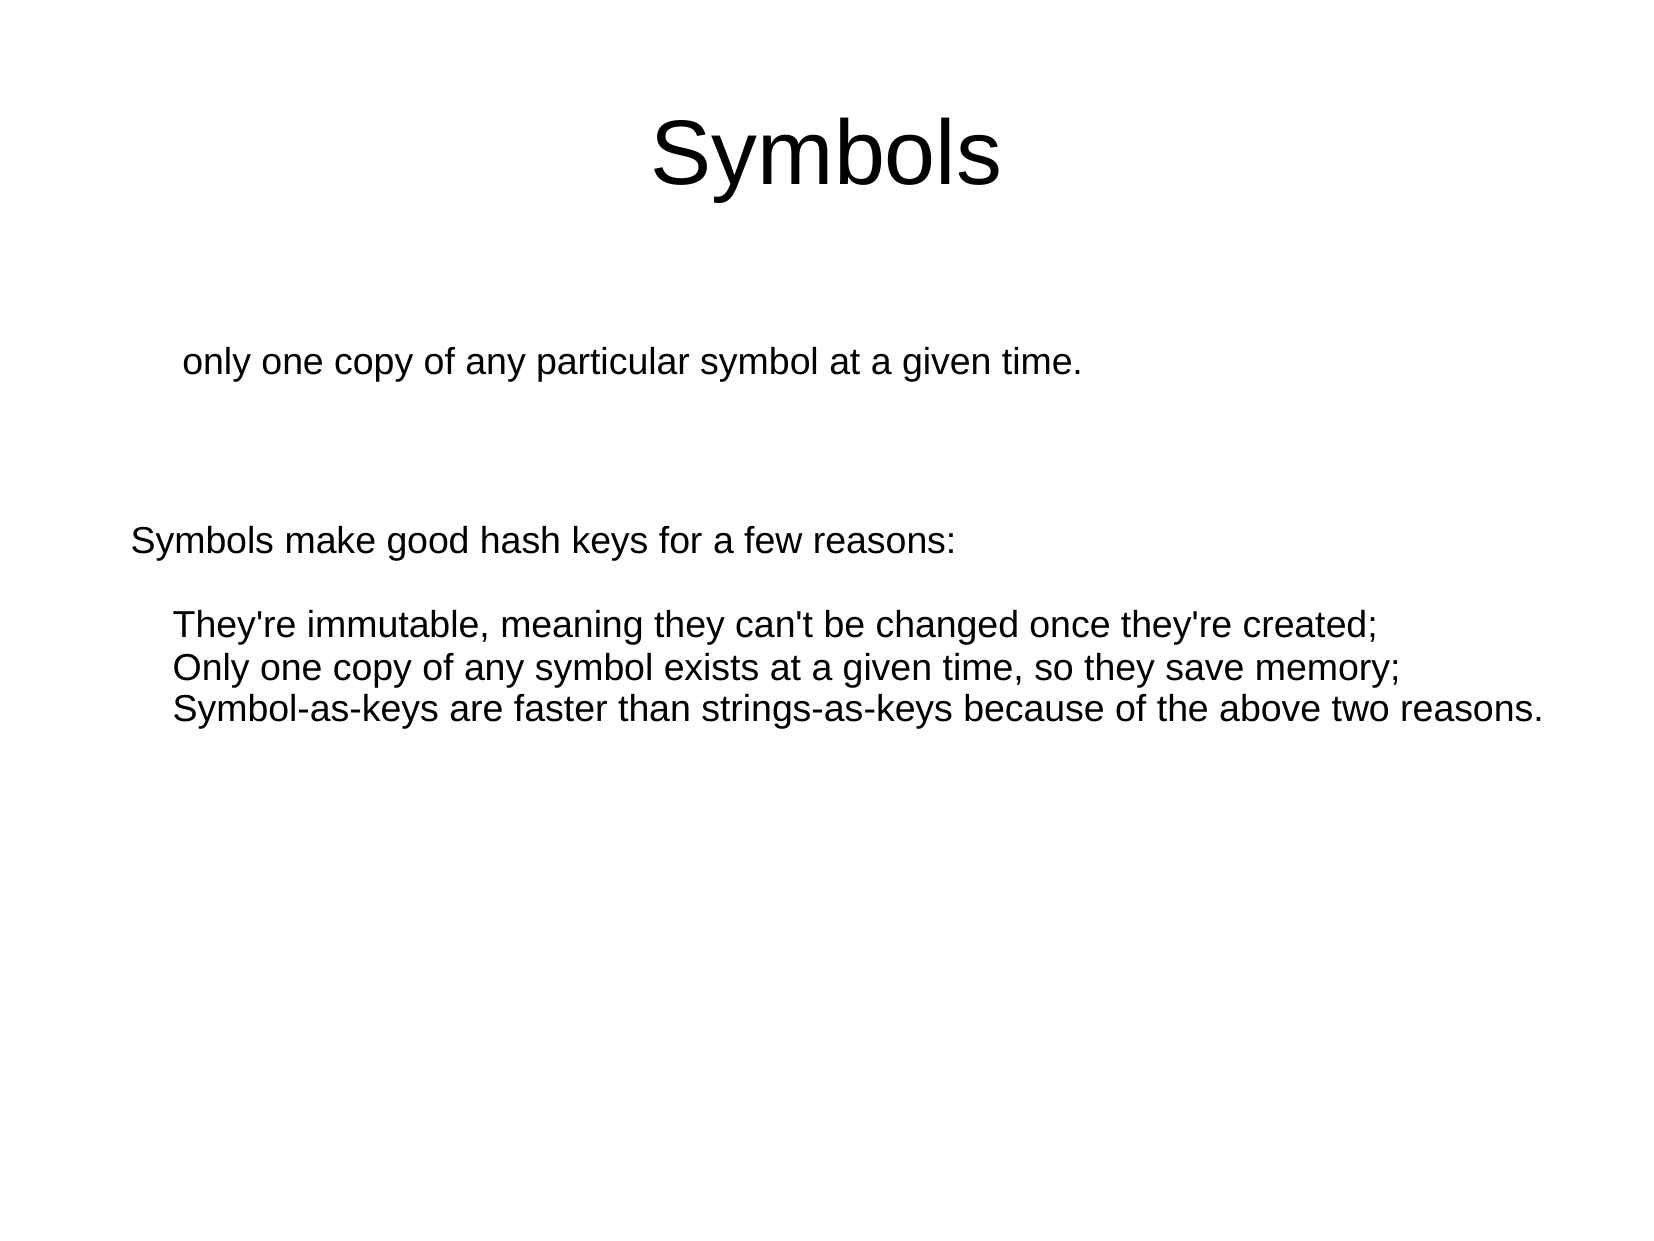

# Symbols
only one copy of any particular symbol at a given time.
Symbols make good hash keys for a few reasons:
 They're immutable, meaning they can't be changed once they're created;
 Only one copy of any symbol exists at a given time, so they save memory;
 Symbol-as-keys are faster than strings-as-keys because of the above two reasons.